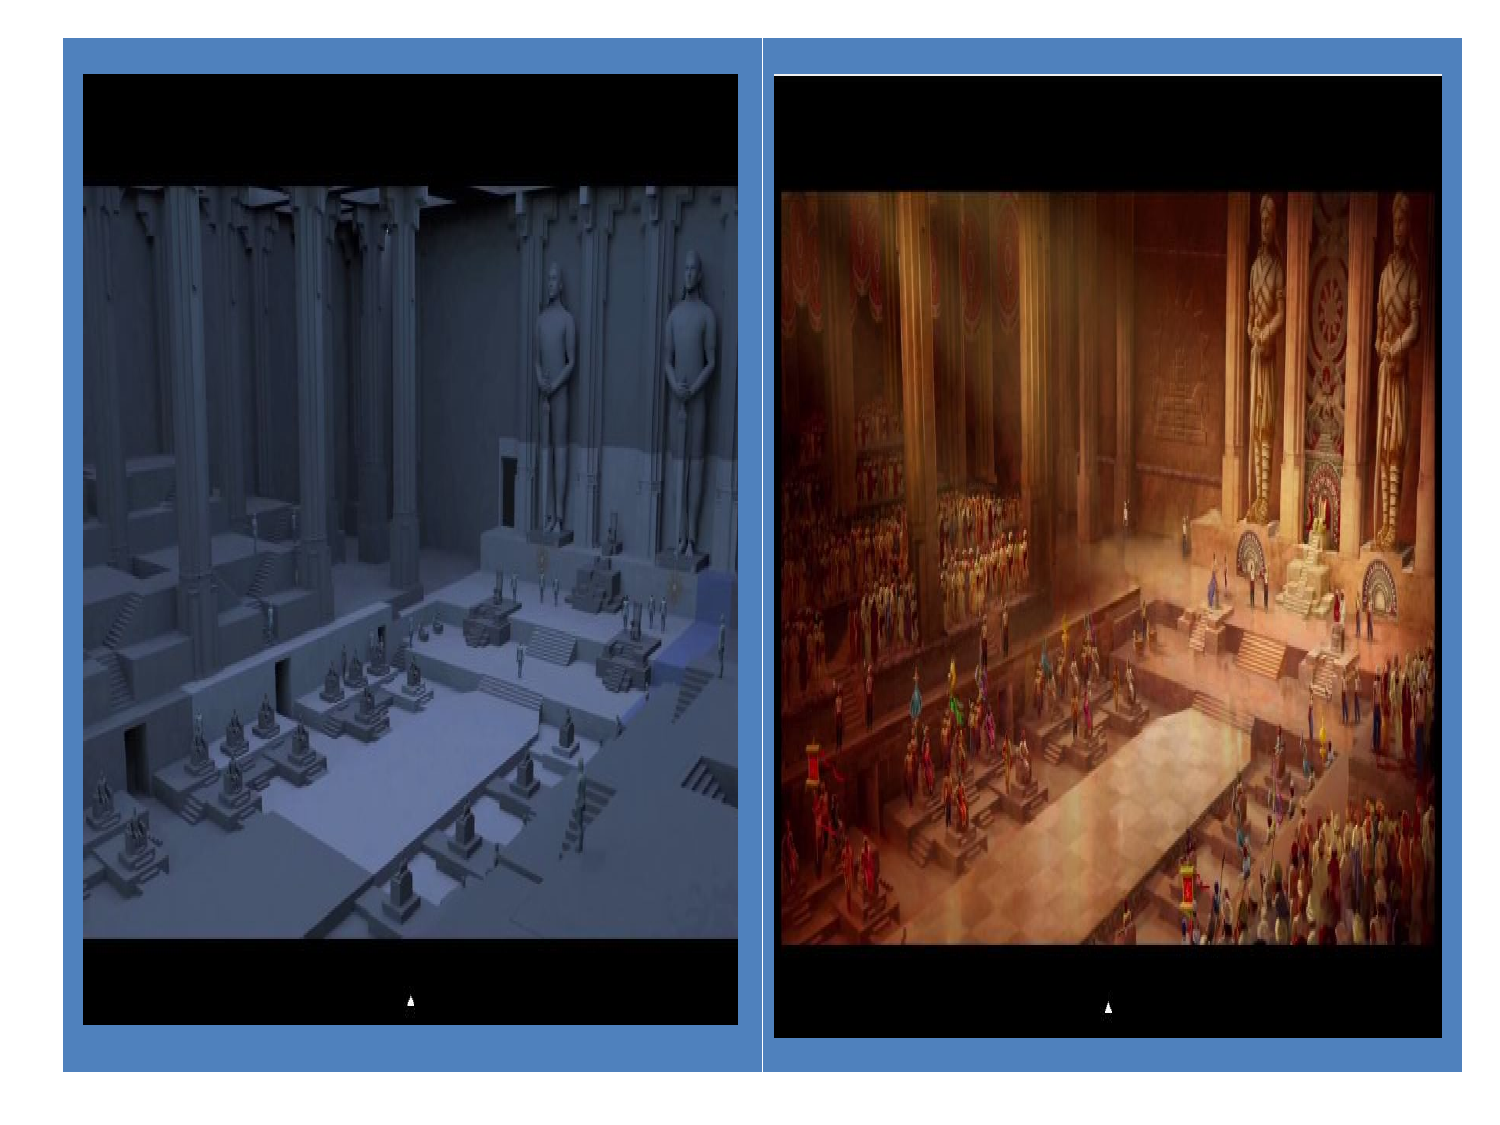

| | |
| --- | --- |